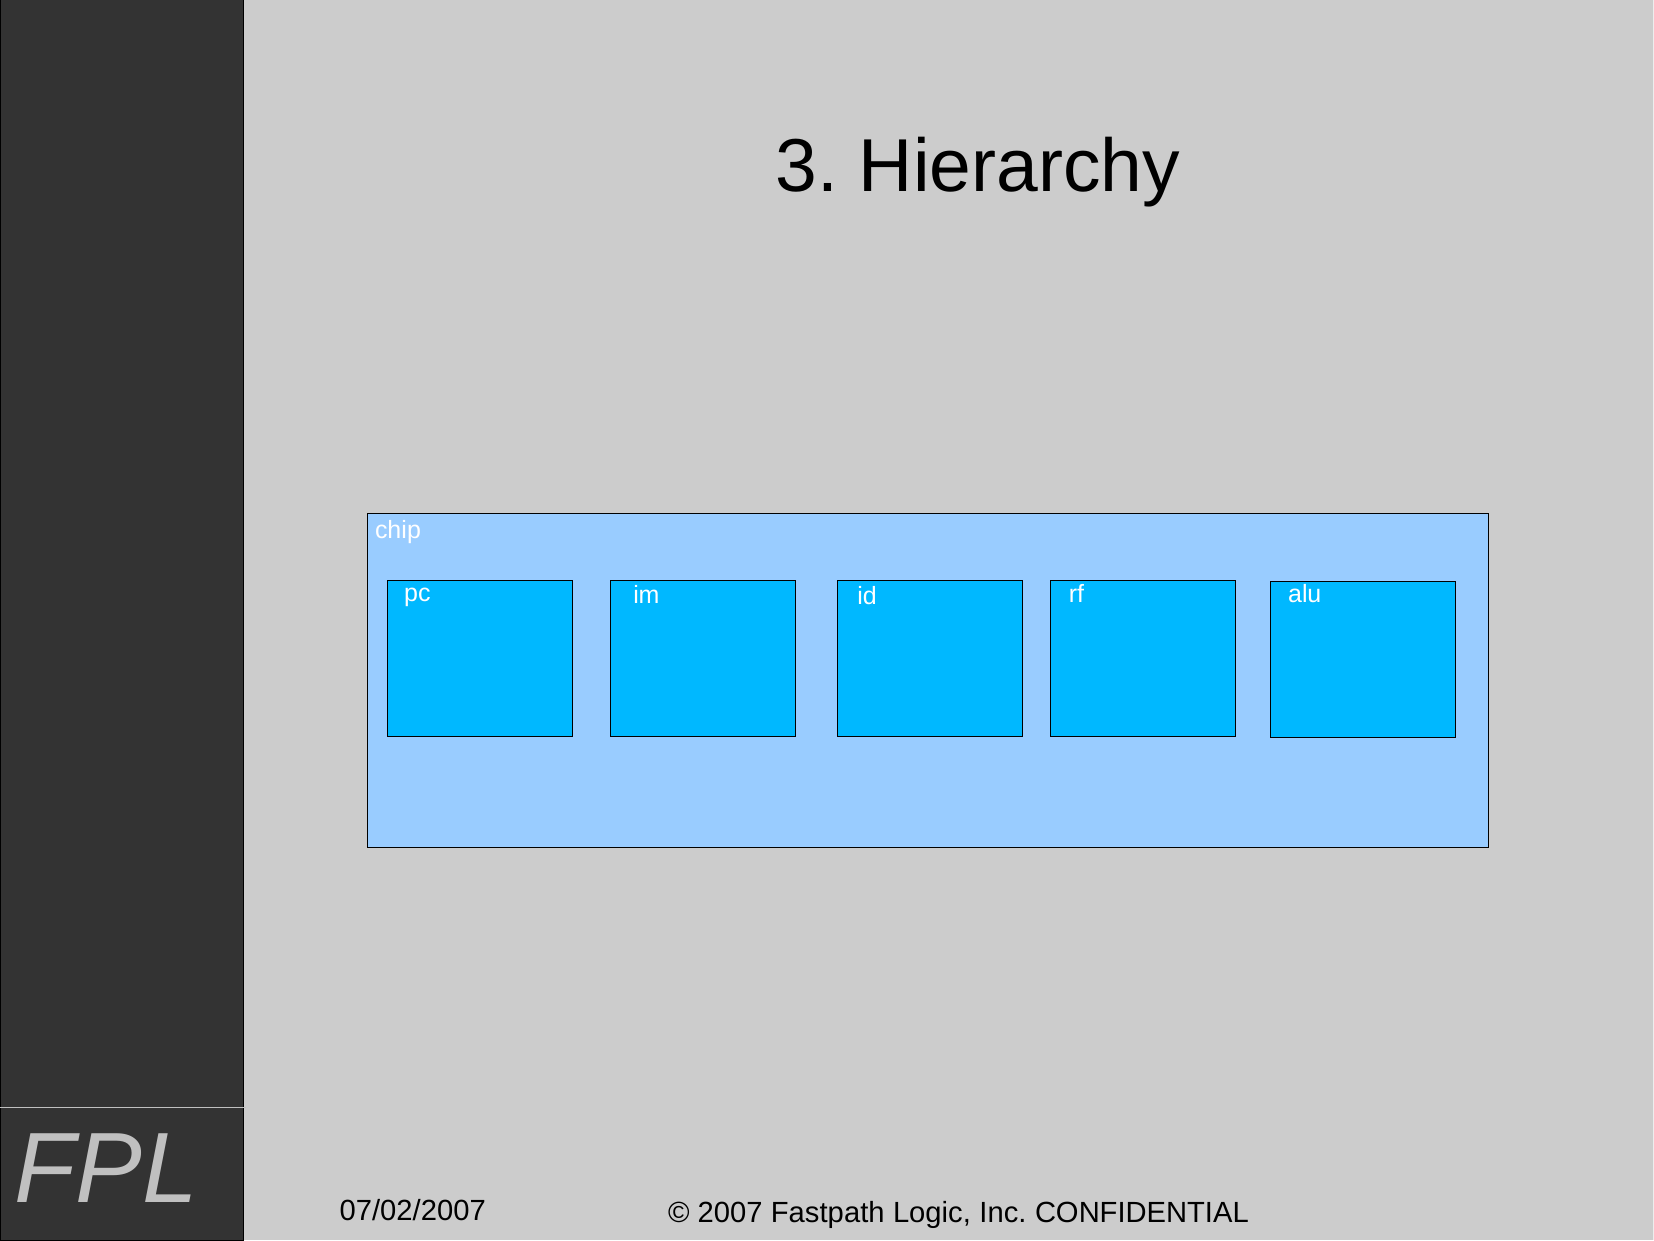

# 3. Hierarchy
chip
pc
alu
rf
im
id
07/02/2007
© 2007 FASTPATH LOGIC INC.